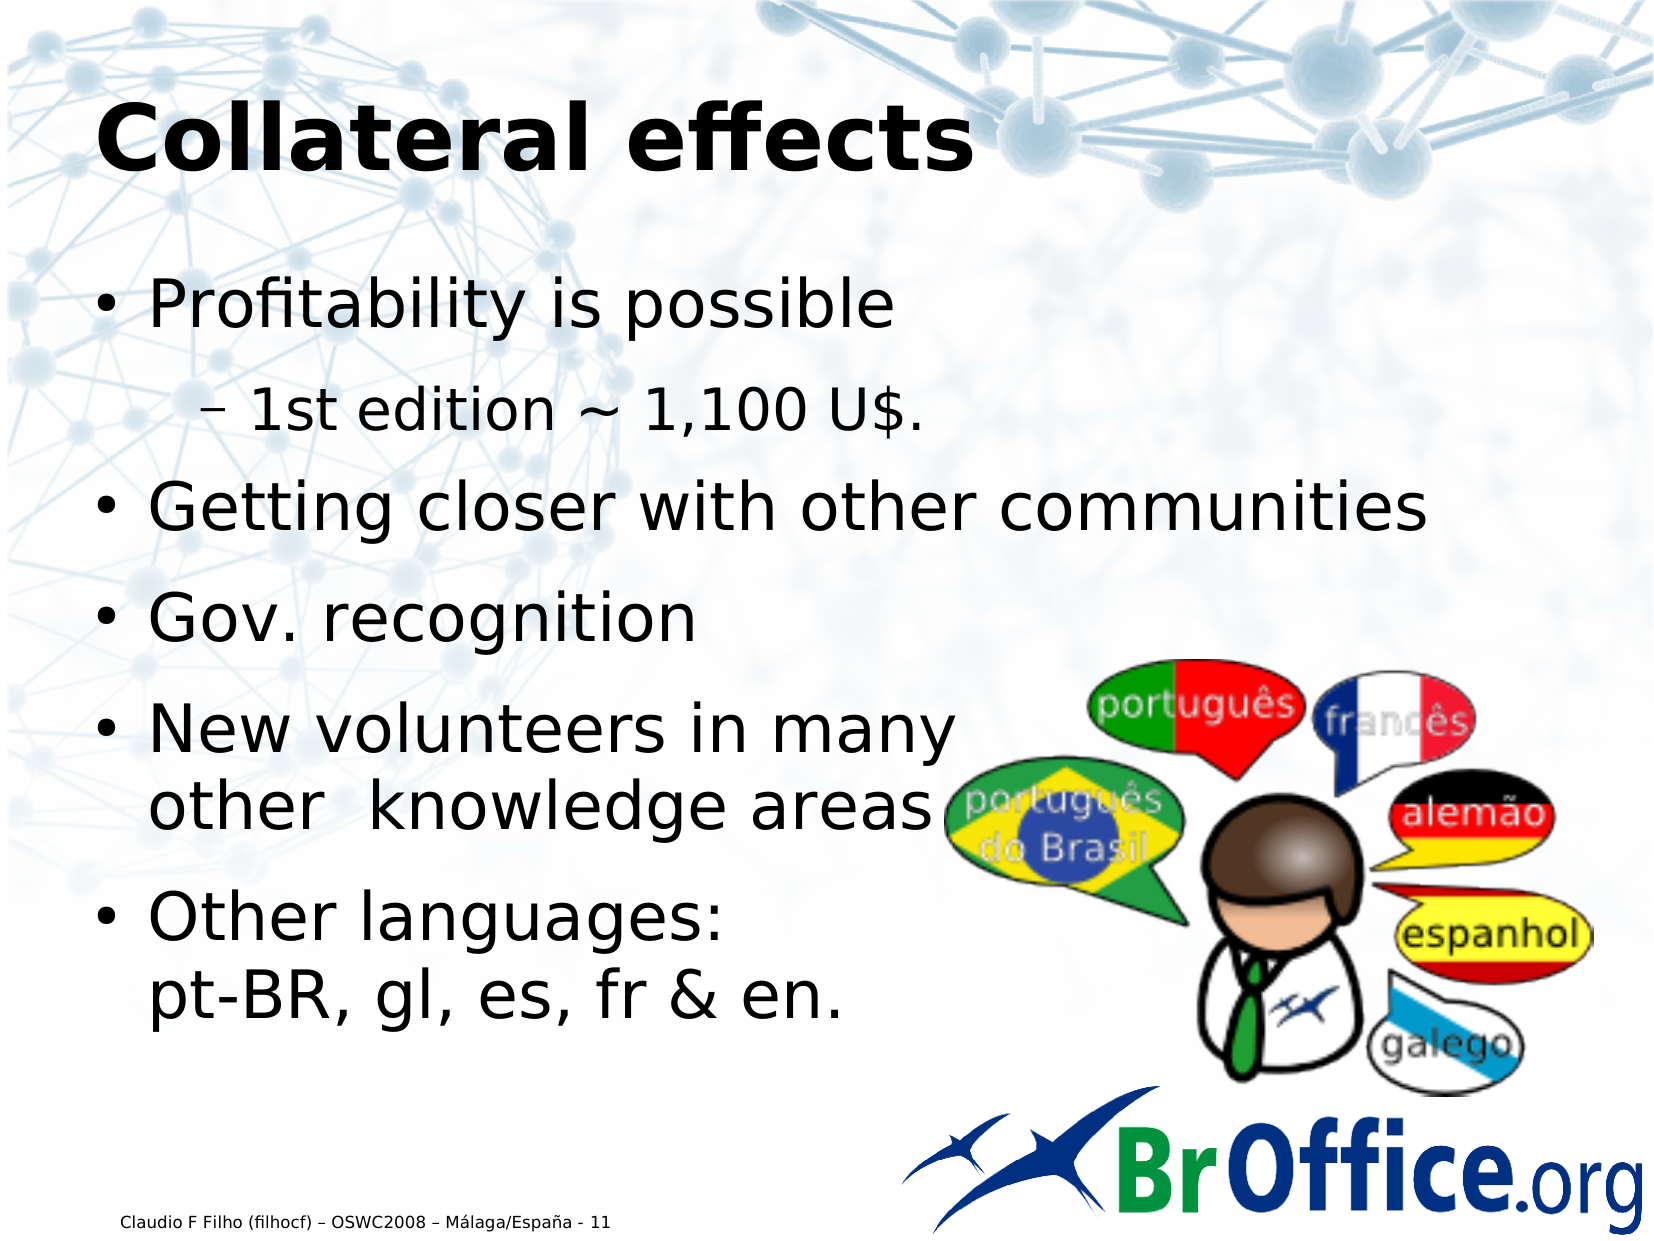

# Collateral effects
Profitability is possible
1st edition ~ 1,100 U$.
Getting closer with other communities
Gov. recognition
New volunteers in many
other knowledge areas
Other languages:
pt-BR, gl, es, fr & en.